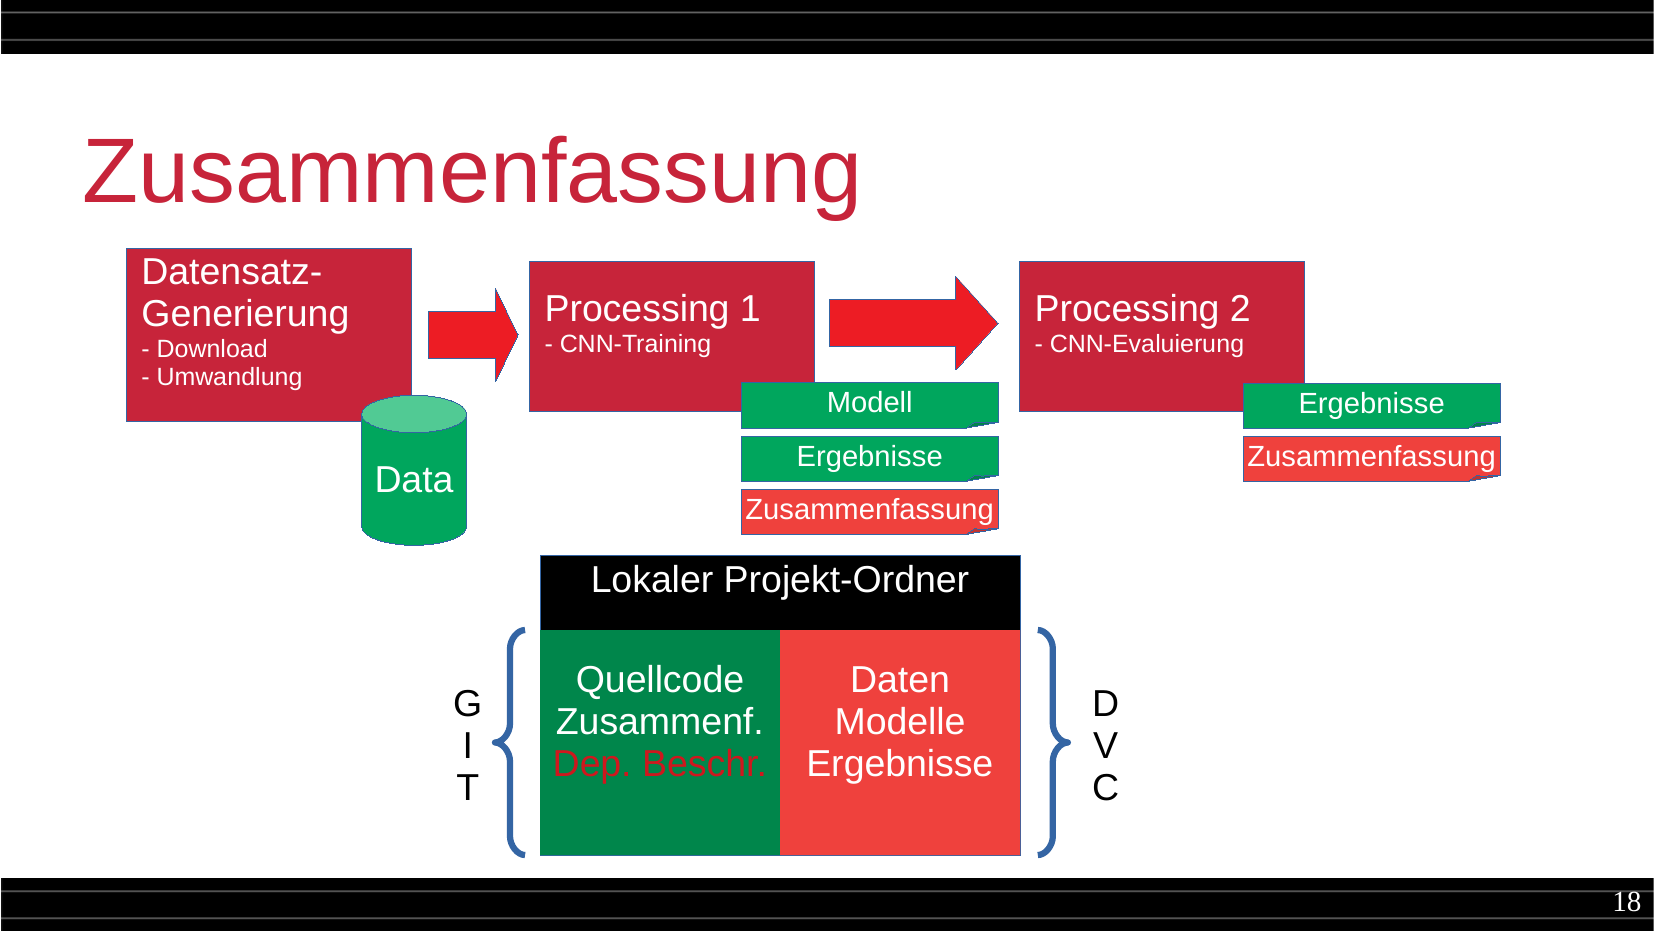

# Zusammenfassung
Datensatz-
Generierung
- Download
- Umwandlung
Processing 1
- CNN-Training
Processing 2
- CNN-Evaluierung
Modell
Ergebnisse
Data
Ergebnisse
Zusammenfassung
Zusammenfassung
Lokaler Projekt-Ordner
Quellcode
Zusammenf.
Dep. Beschr.
Daten
Modelle
Ergebnisse
GIT
DVC